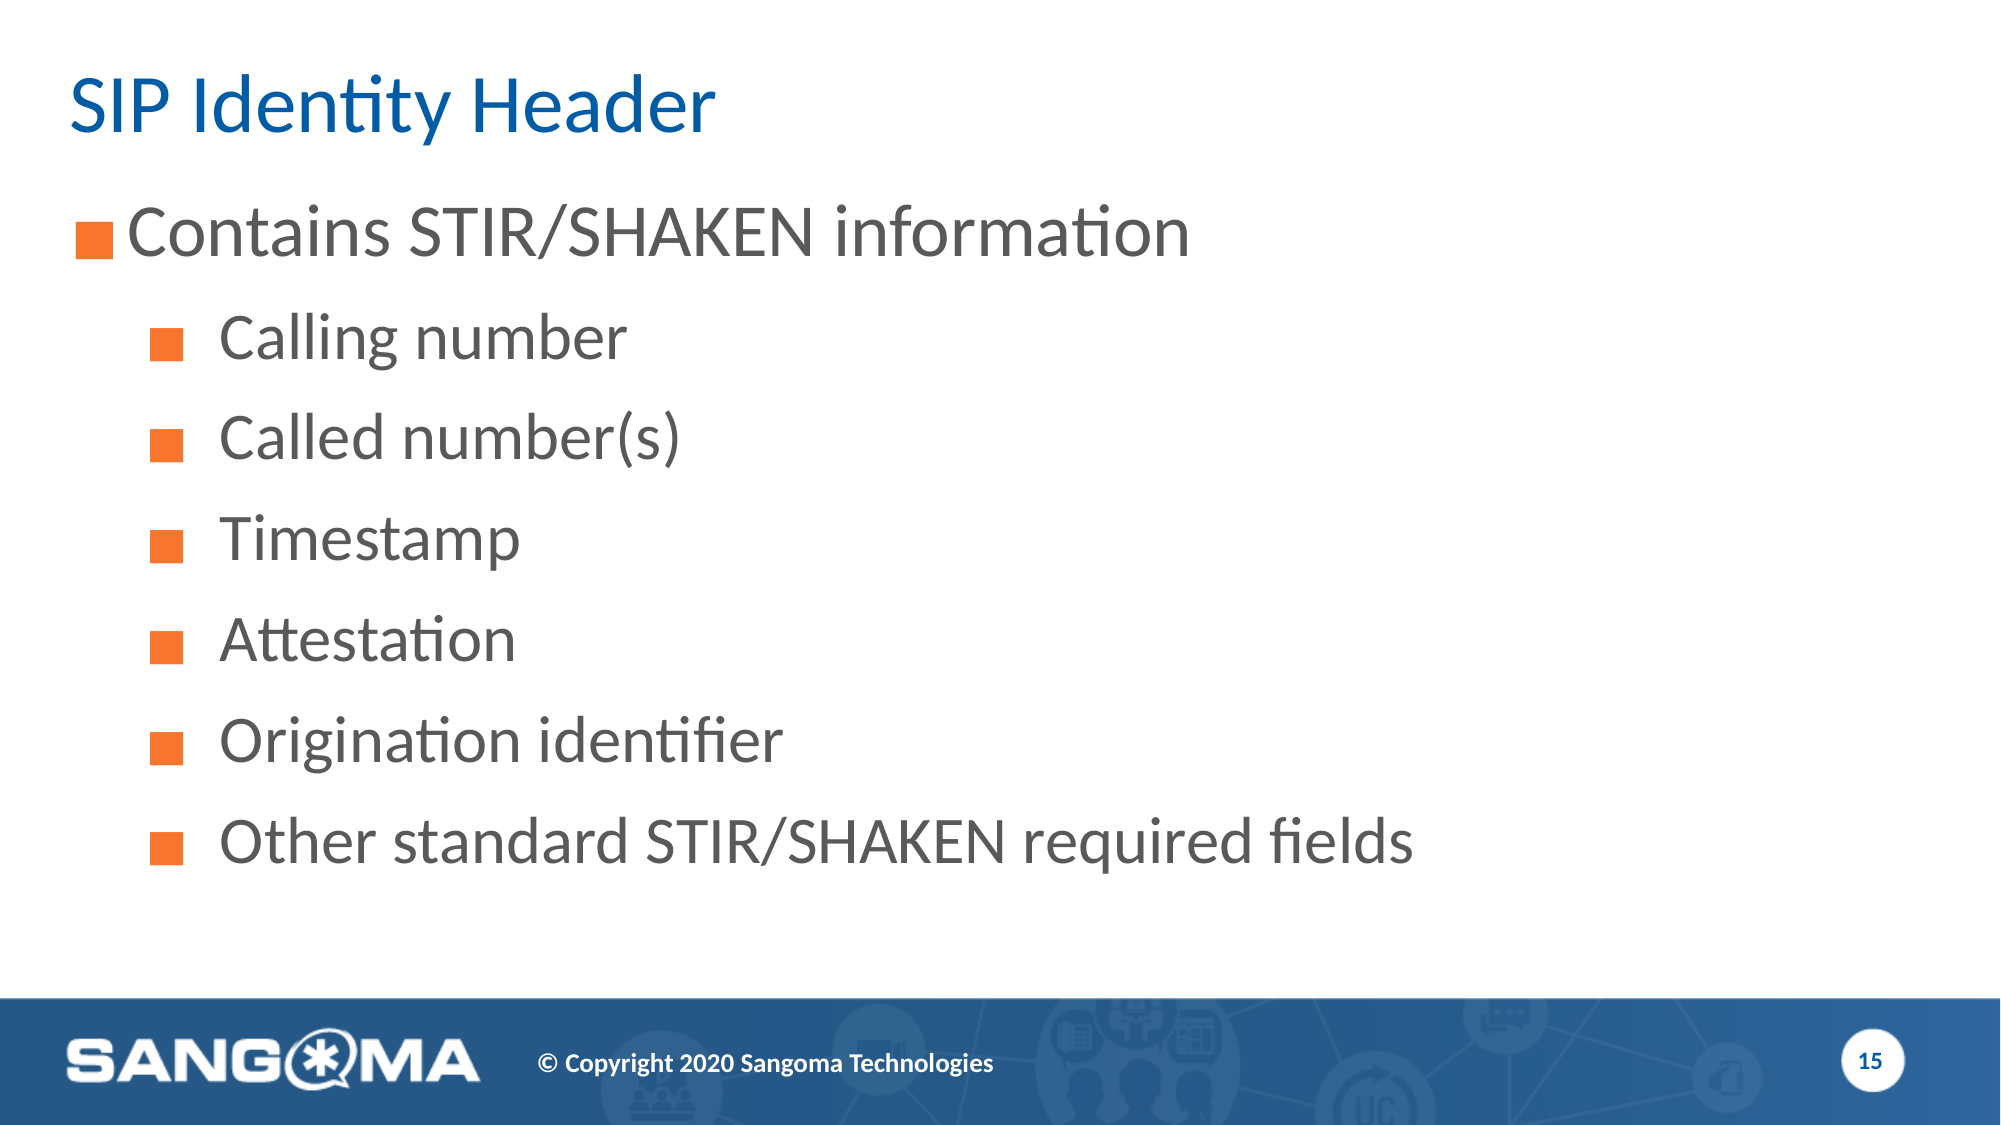

# SIP Identity Header
Contains STIR/SHAKEN information
Calling number
Called number(s)
Timestamp
Attestation
Origination identifier
Other standard STIR/SHAKEN required fields